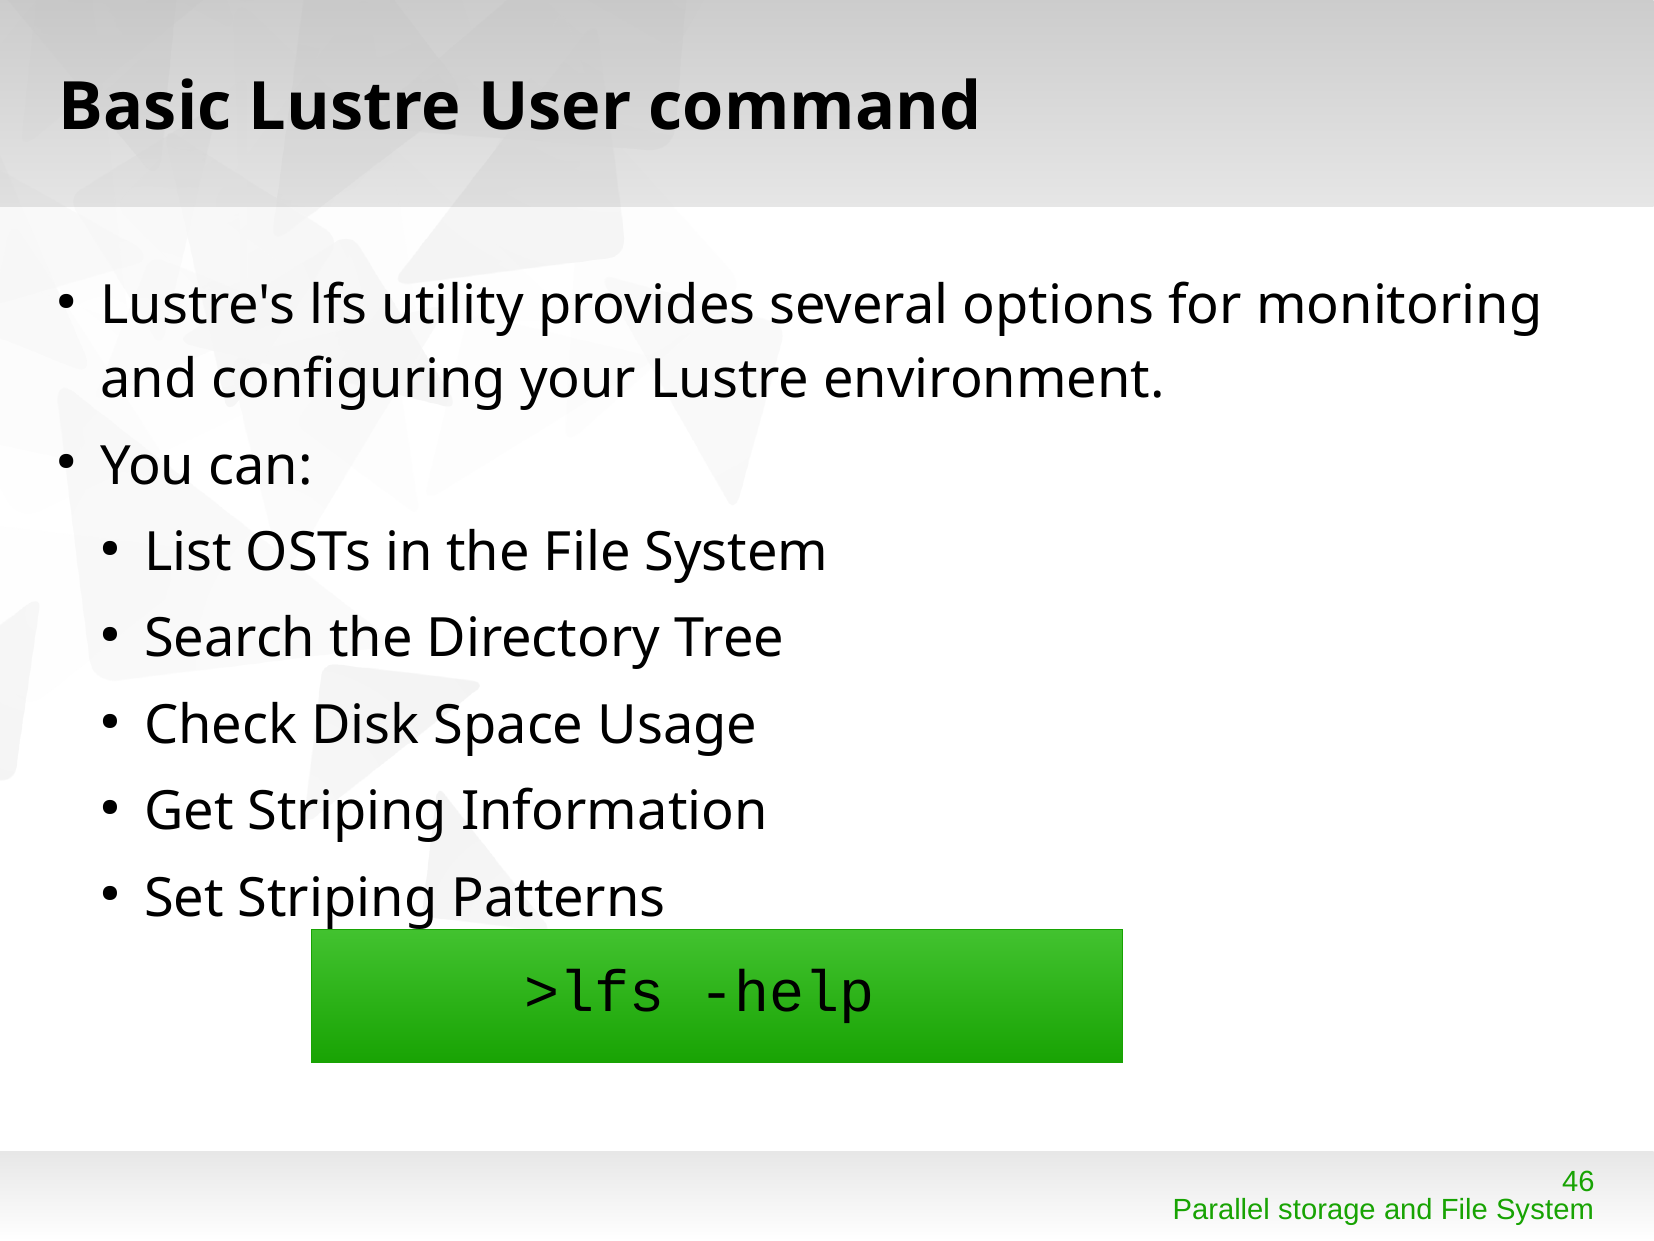

# Basic Lustre User command
Lustre's lfs utility provides several options for monitoring and configuring your Lustre environment.
You can:
List OSTs in the File System
Search the Directory Tree
Check Disk Space Usage
Get Striping Information
Set Striping Patterns
>lfs -help
46
Parallel storage and File System